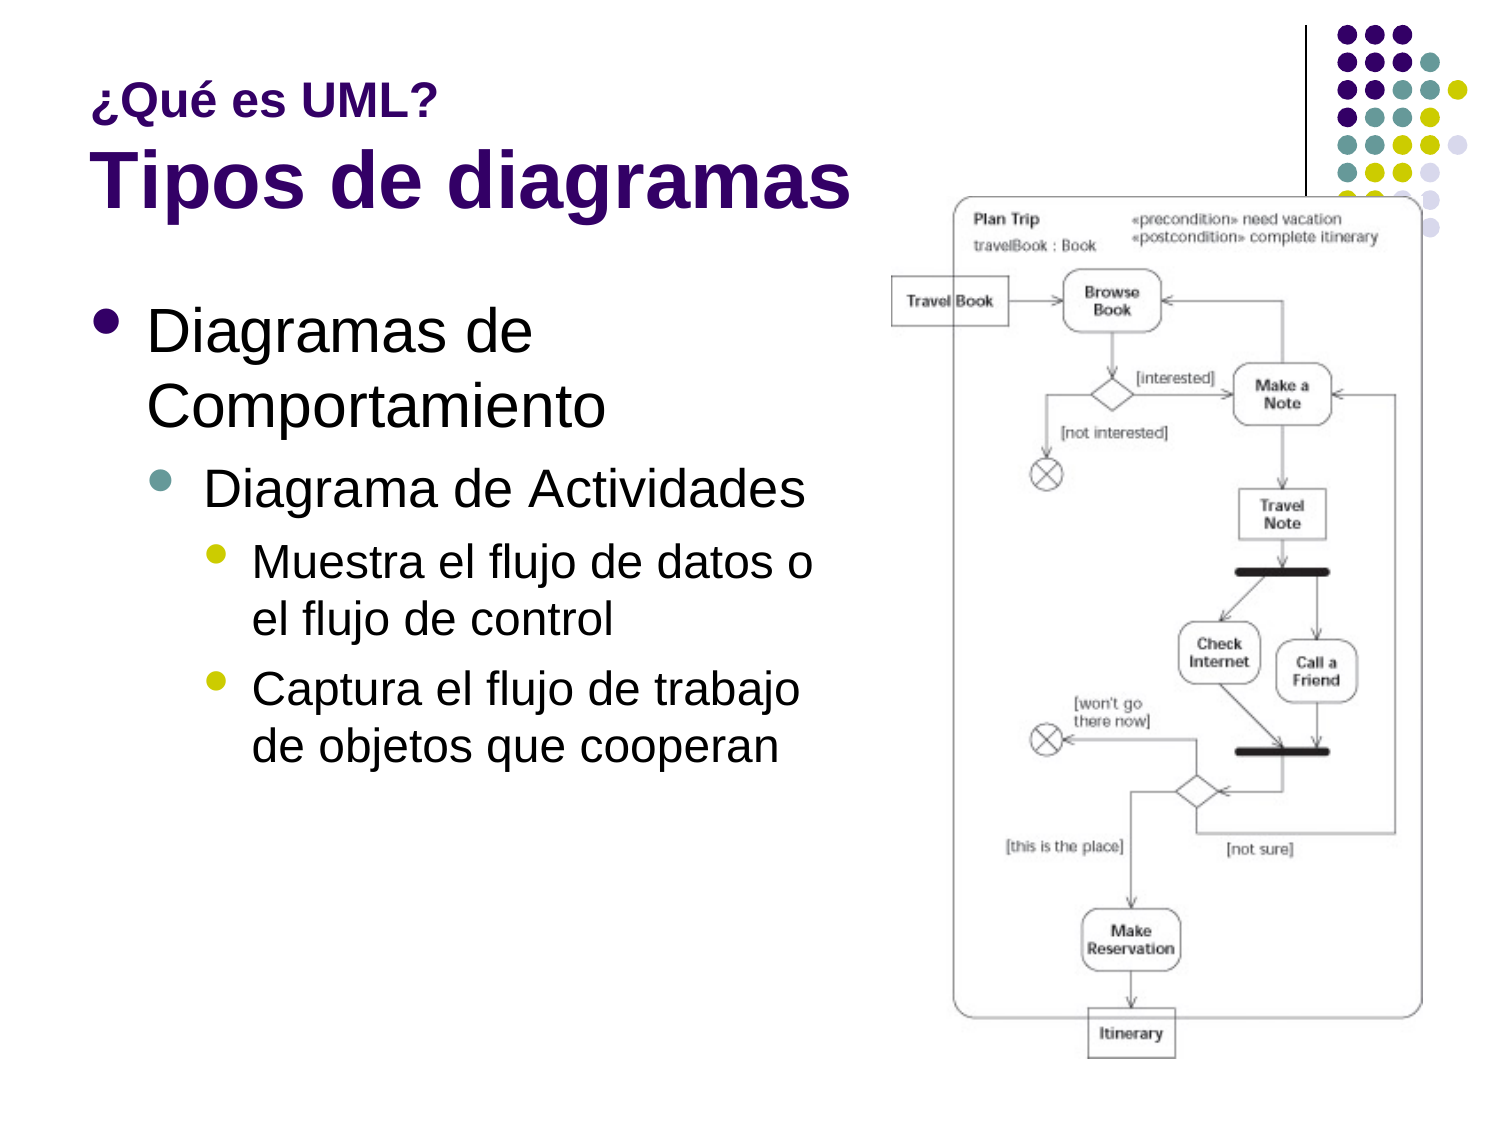

# ¿Qué es UML? Tipos de diagramas
Diagramas de Comportamiento
Diagrama de Actividades
Muestra el flujo de datos o el flujo de control
Captura el flujo de trabajo de objetos que cooperan